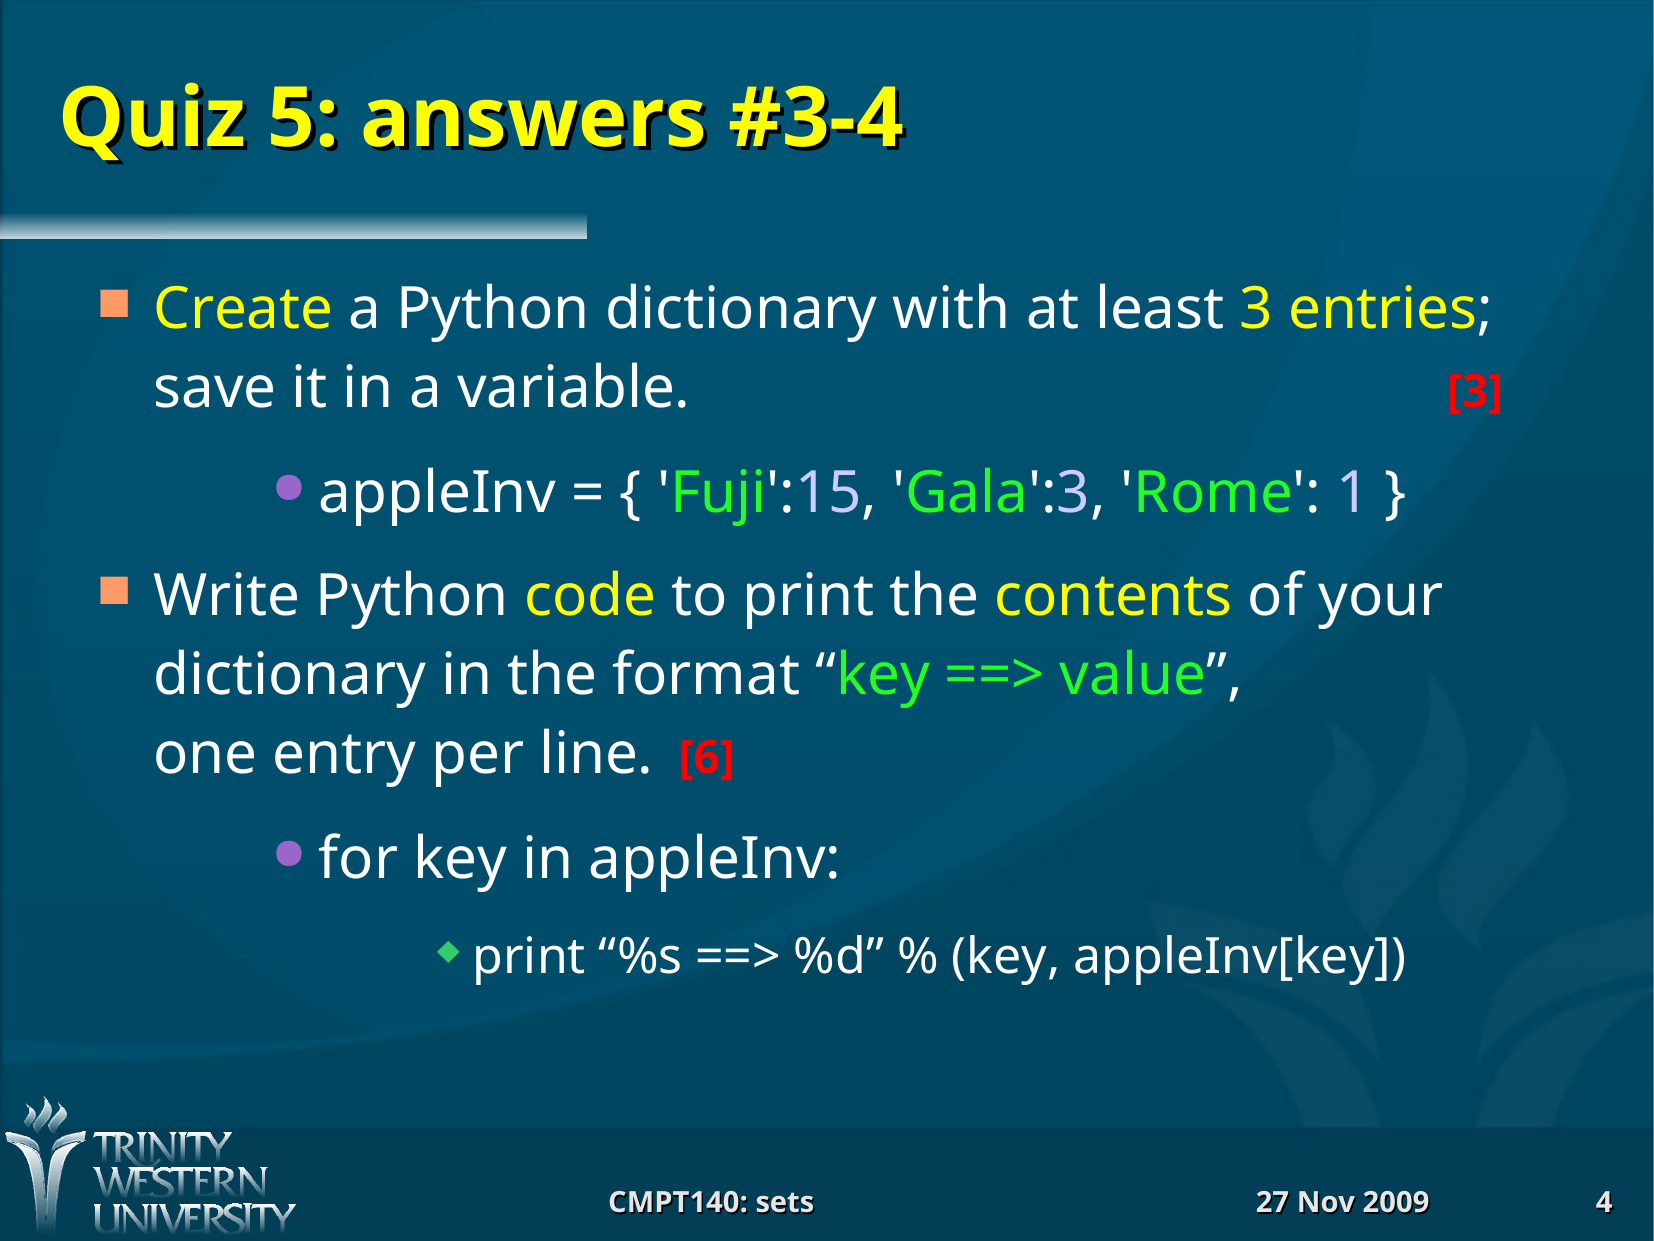

# Quiz 5: answers #3-4
Create a Python dictionary with at least 3 entries; save it in a variable.	[3]
appleInv = { 'Fuji':15, 'Gala':3, 'Rome': 1 }
Write Python code to print the contents of your dictionary in the format “key ==> value”,
one entry per line.	[6]
for key in appleInv:
print “%s ==> %d” % (key, appleInv[key])
CMPT140: sets
27 Nov 2009
4